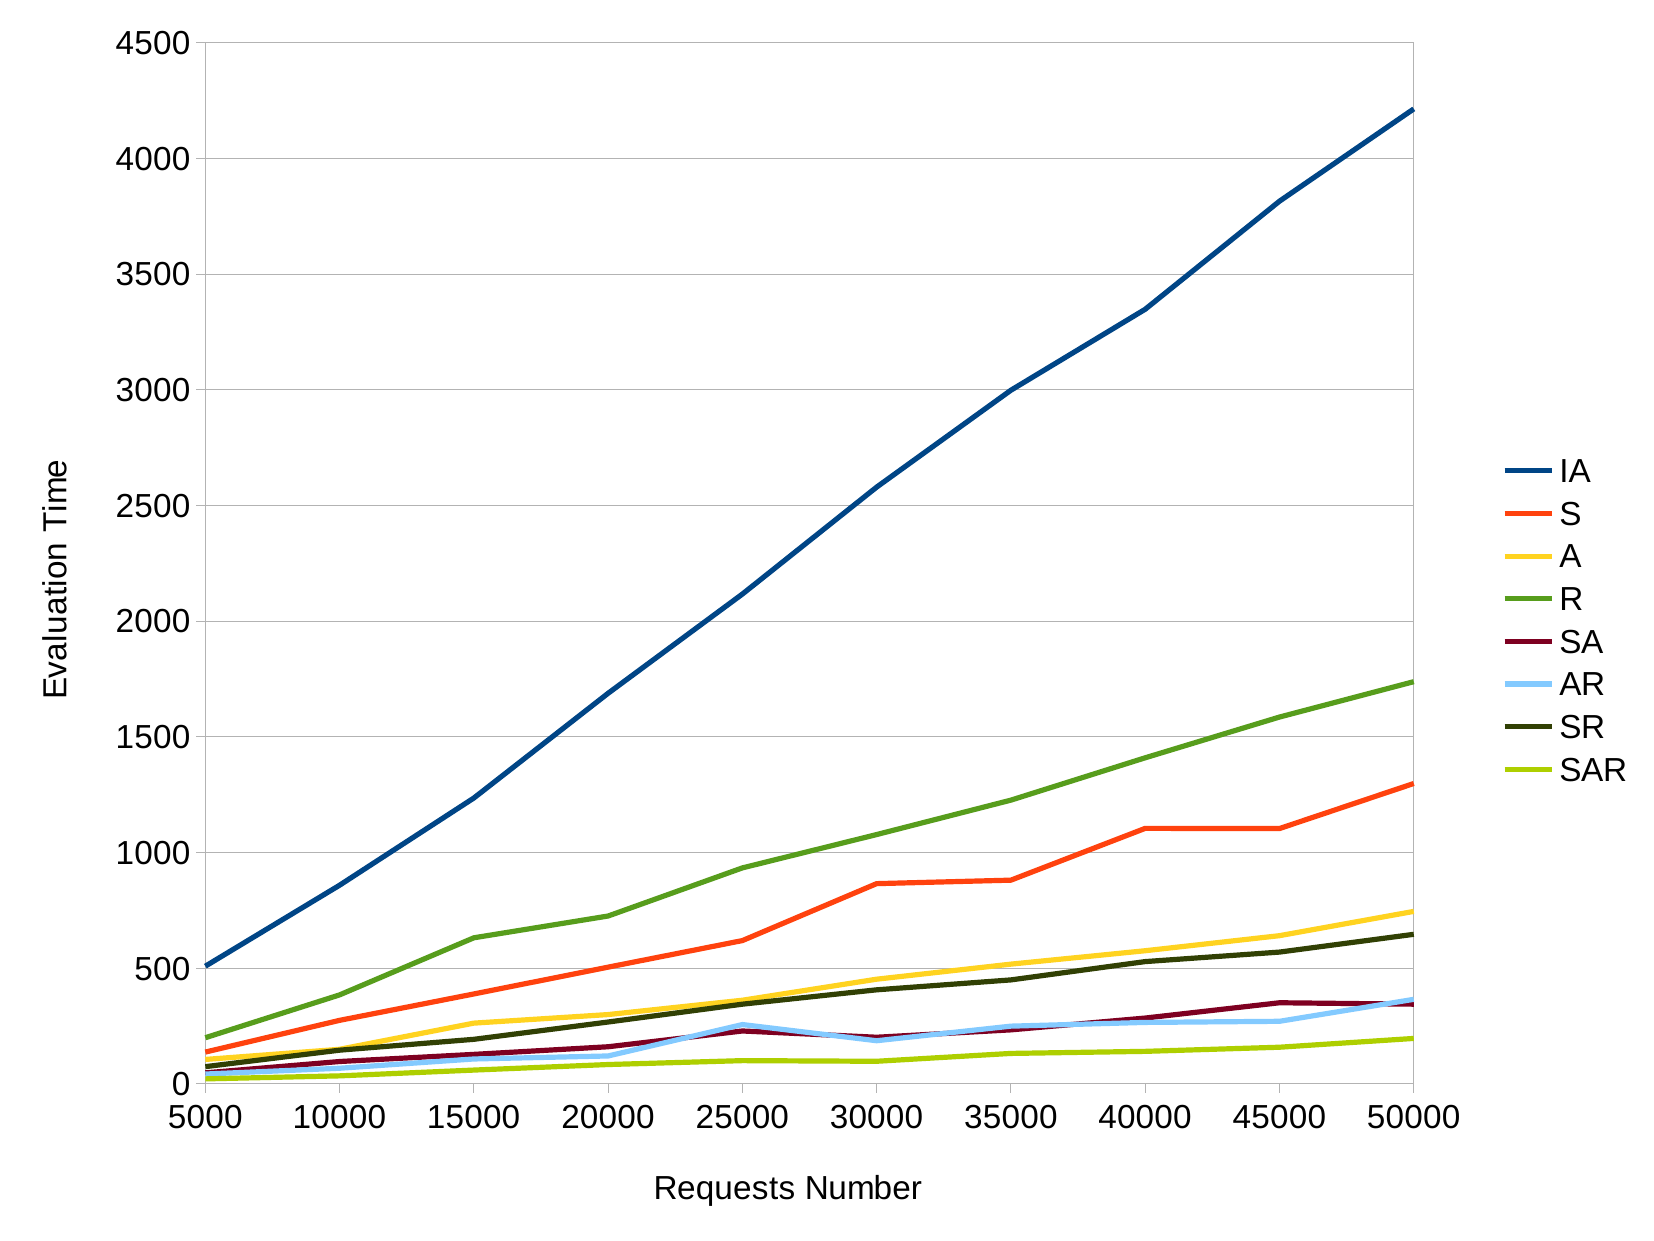

### Chart
| Category | IA | S | A | R | SA | AR | SR | SAR |
|---|---|---|---|---|---|---|---|---|
| 5000 | 508.0 | 137.0 | 105.0 | 199.0 | 47.0 | 42.0 | 74.0 | 21.0 |
| 10000 | 858.0 | 274.0 | 149.0 | 384.0 | 96.0 | 67.0 | 145.0 | 34.0 |
| 15000 | 1235.0 | 388.0 | 262.0 | 631.0 | 127.0 | 107.0 | 192.0 | 59.0 |
| 20000 | 1688.0 | 504.0 | 299.0 | 725.0 | 160.0 | 120.0 | 267.0 | 83.0 |
| 25000 | 2117.0 | 619.0 | 361.0 | 933.0 | 228.0 | 256.0 | 344.0 | 100.0 |
| 30000 | 2579.0 | 865.0 | 452.0 | 1077.0 | 201.0 | 186.0 | 406.0 | 97.0 |
| 35000 | 2998.0 | 880.0 | 517.0 | 1226.0 | 233.0 | 249.0 | 449.0 | 131.0 |
| 40000 | 3348.0 | 1104.0 | 575.0 | 1409.0 | 284.0 | 265.0 | 528.0 | 140.0 |
| 45000 | 3815.0 | 1103.0 | 640.0 | 1585.0 | 350.0 | 270.0 | 569.0 | 158.0 |
| 50000 | 4214.0 | 1298.0 | 745.0 | 1738.0 | 344.0 | 365.0 | 646.0 | 196.0 |